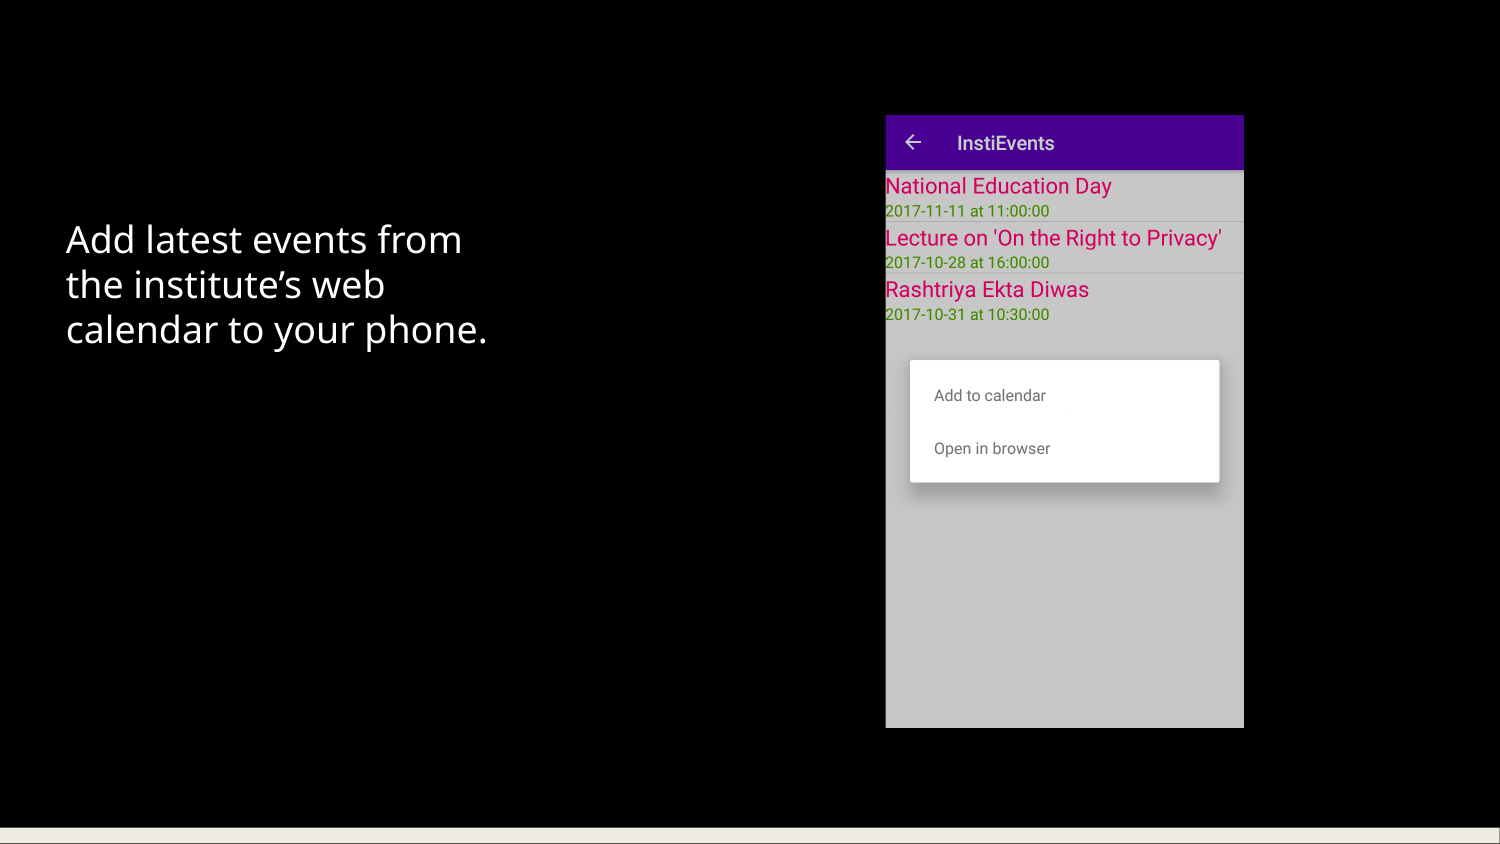

Add latest events from the institute’s web calendar to your phone.